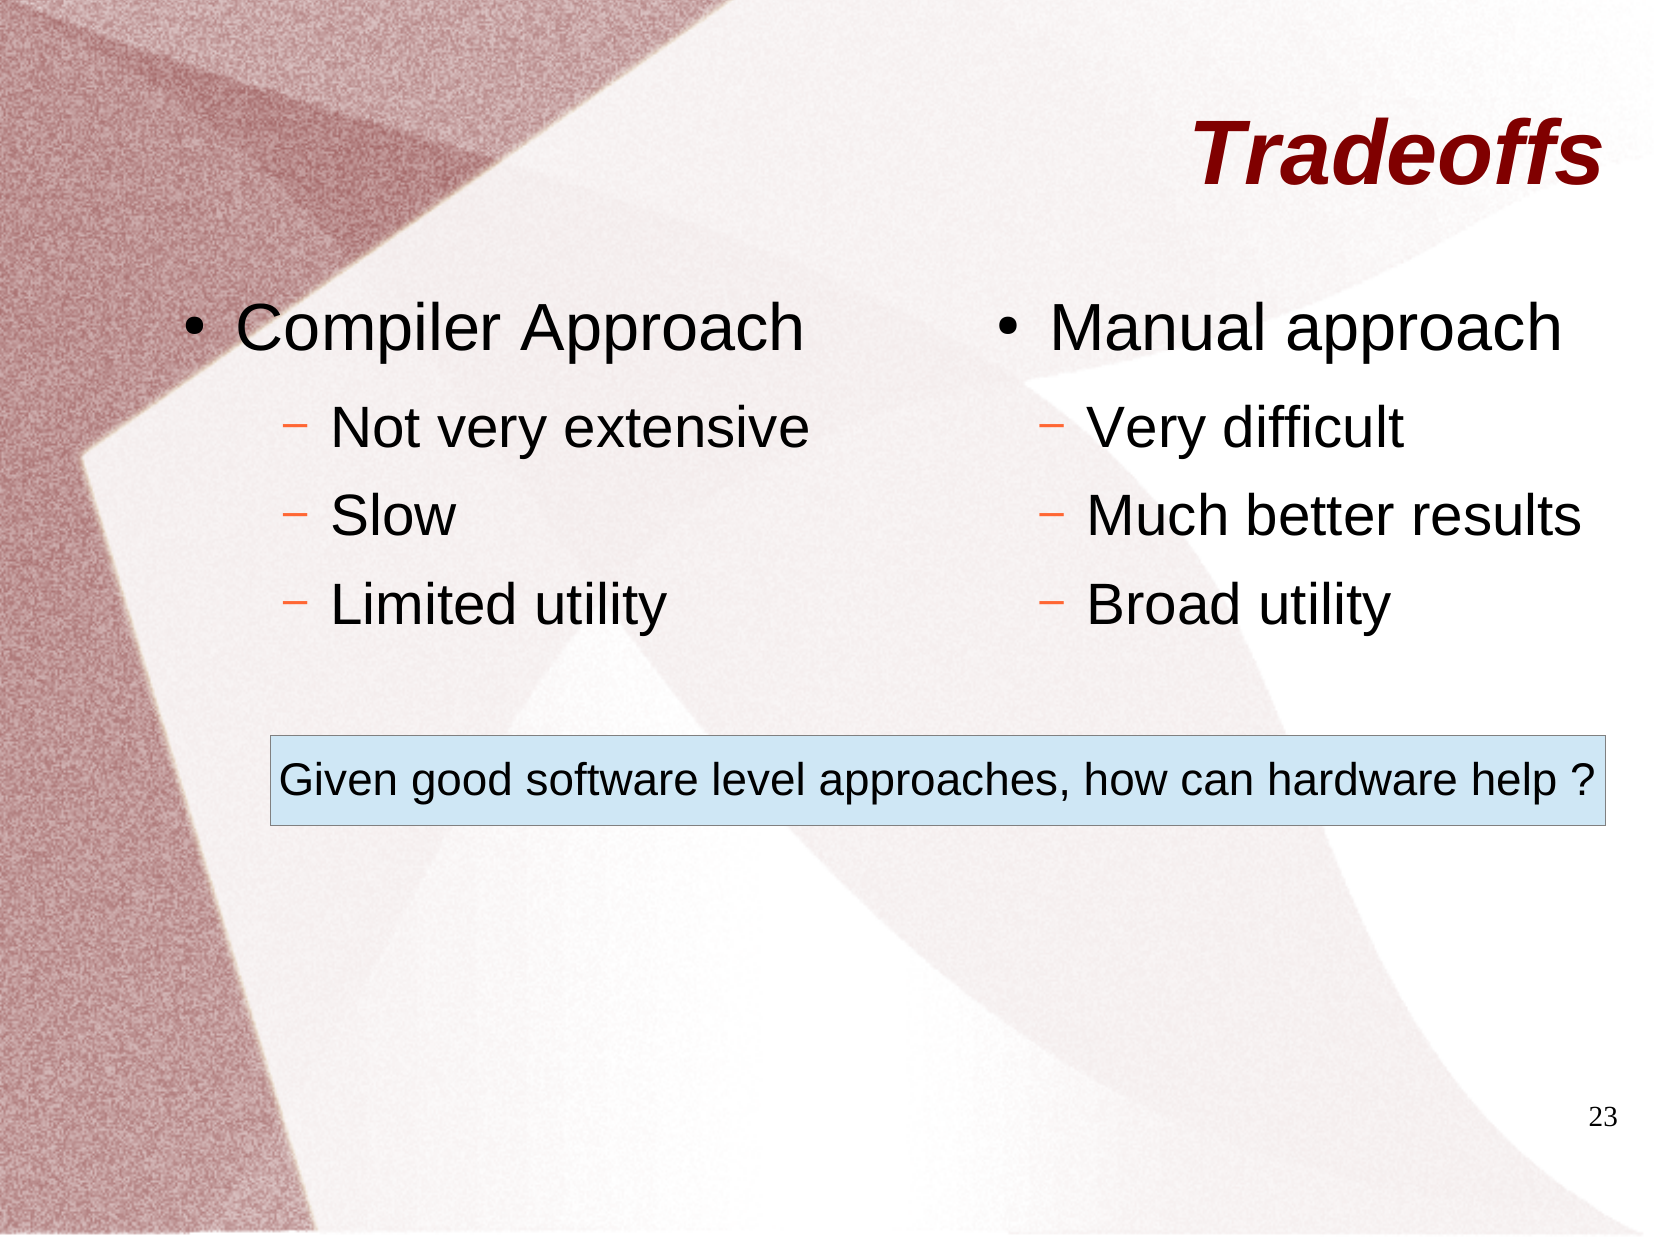

# Tradeoffs
Compiler Approach
Not very extensive
Slow
Limited utility
Manual approach
Very difficult
Much better results
Broad utility
Given good software level approaches, how can hardware help ?
23